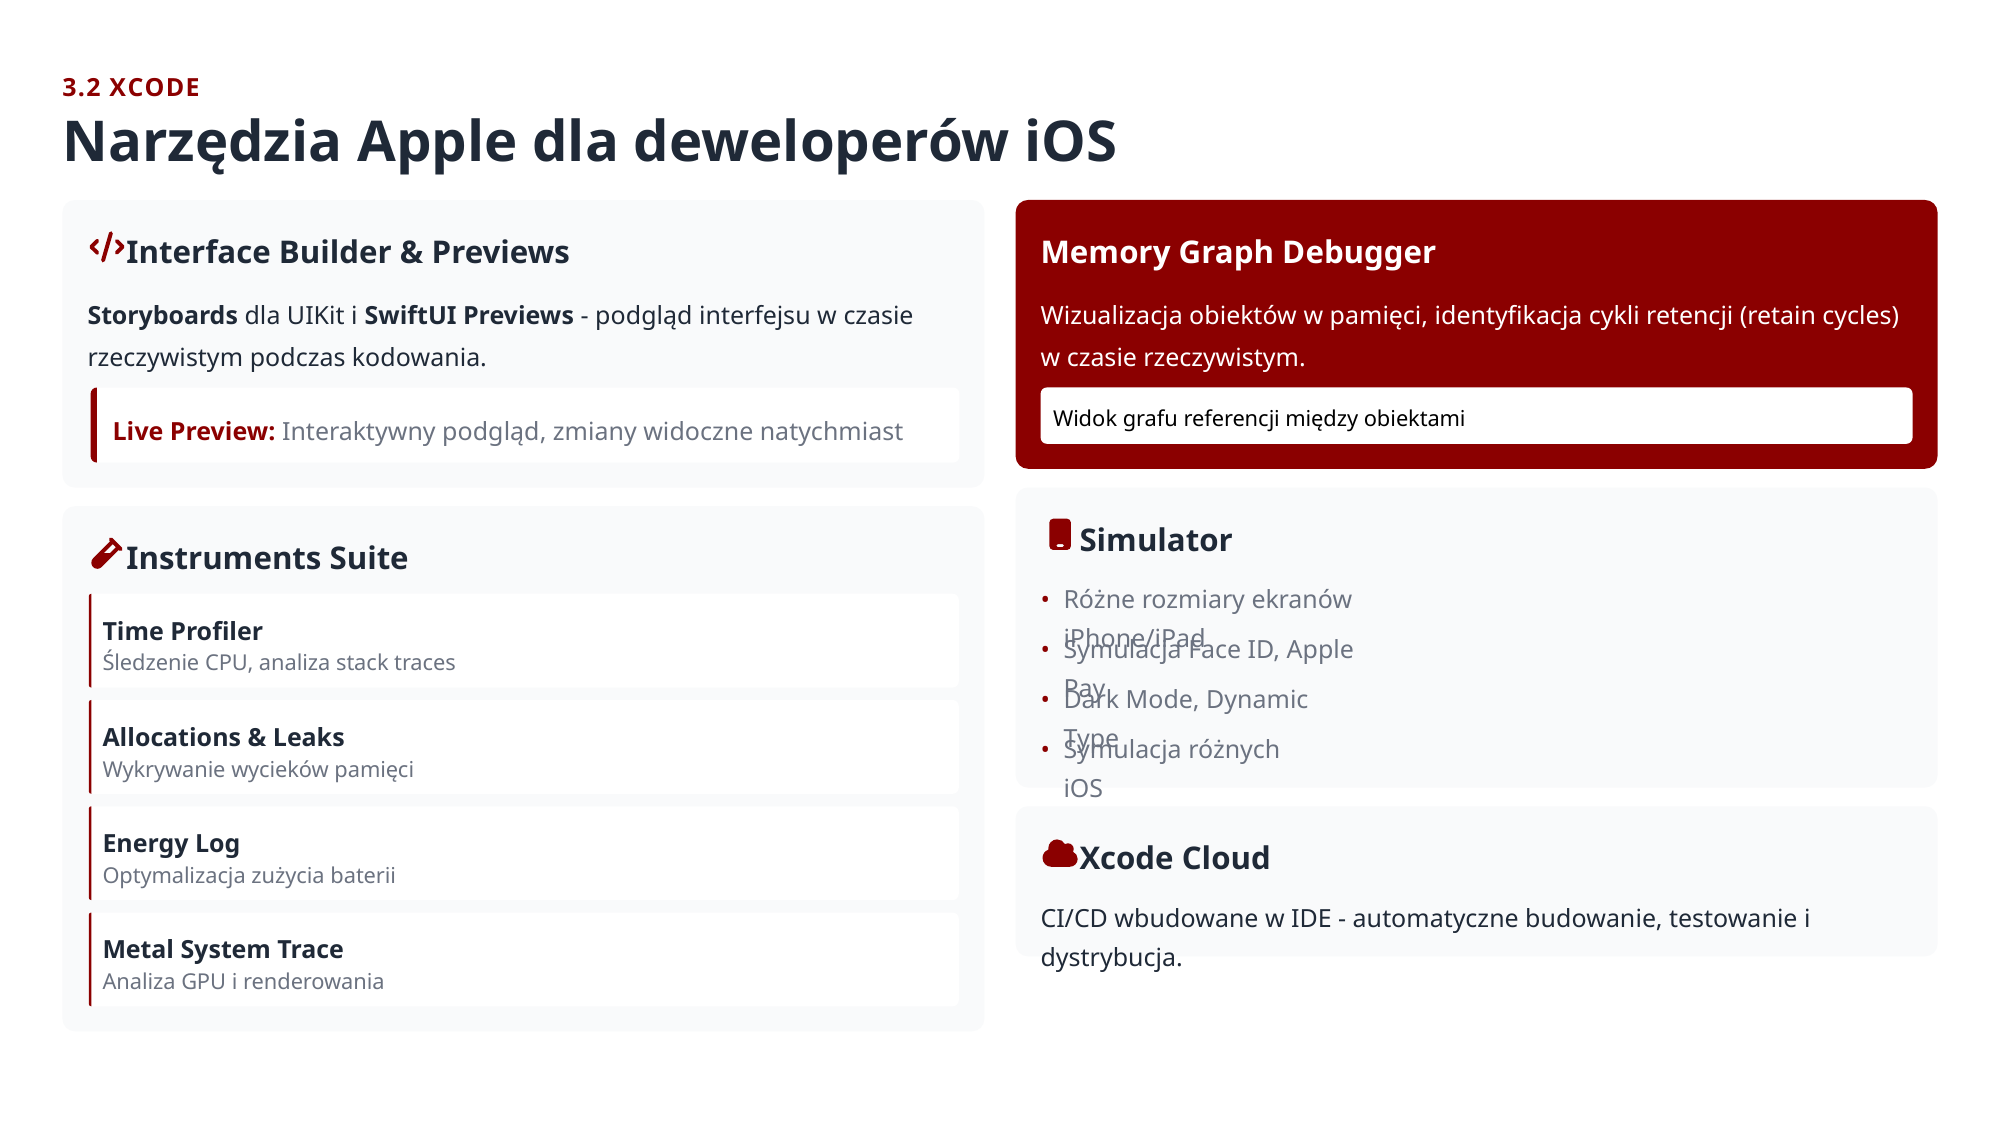

3.2 XCODE
Narzędzia Apple dla deweloperów iOS
Interface Builder & Previews
Memory Graph Debugger
Storyboards dla UIKit i SwiftUI Previews - podgląd interfejsu w czasie rzeczywistym podczas kodowania.
Wizualizacja obiektów w pamięci, identyfikacja cykli retencji (retain cycles)
w czasie rzeczywistym.
Widok grafu referencji między obiektami
Live Preview: Interaktywny podgląd, zmiany widoczne natychmiast
Simulator
Instruments Suite
•
Różne rozmiary ekranów iPhone/iPad
Time Profiler
•
Symulacja Face ID, Apple Pay
Śledzenie CPU, analiza stack traces
•
Dark Mode, Dynamic Type
Allocations & Leaks
•
Symulacja różnych iOS
Wykrywanie wycieków pamięci
Energy Log
Xcode Cloud
Optymalizacja zużycia baterii
CI/CD wbudowane w IDE - automatyczne budowanie, testowanie i dystrybucja.
Metal System Trace
Analiza GPU i renderowania